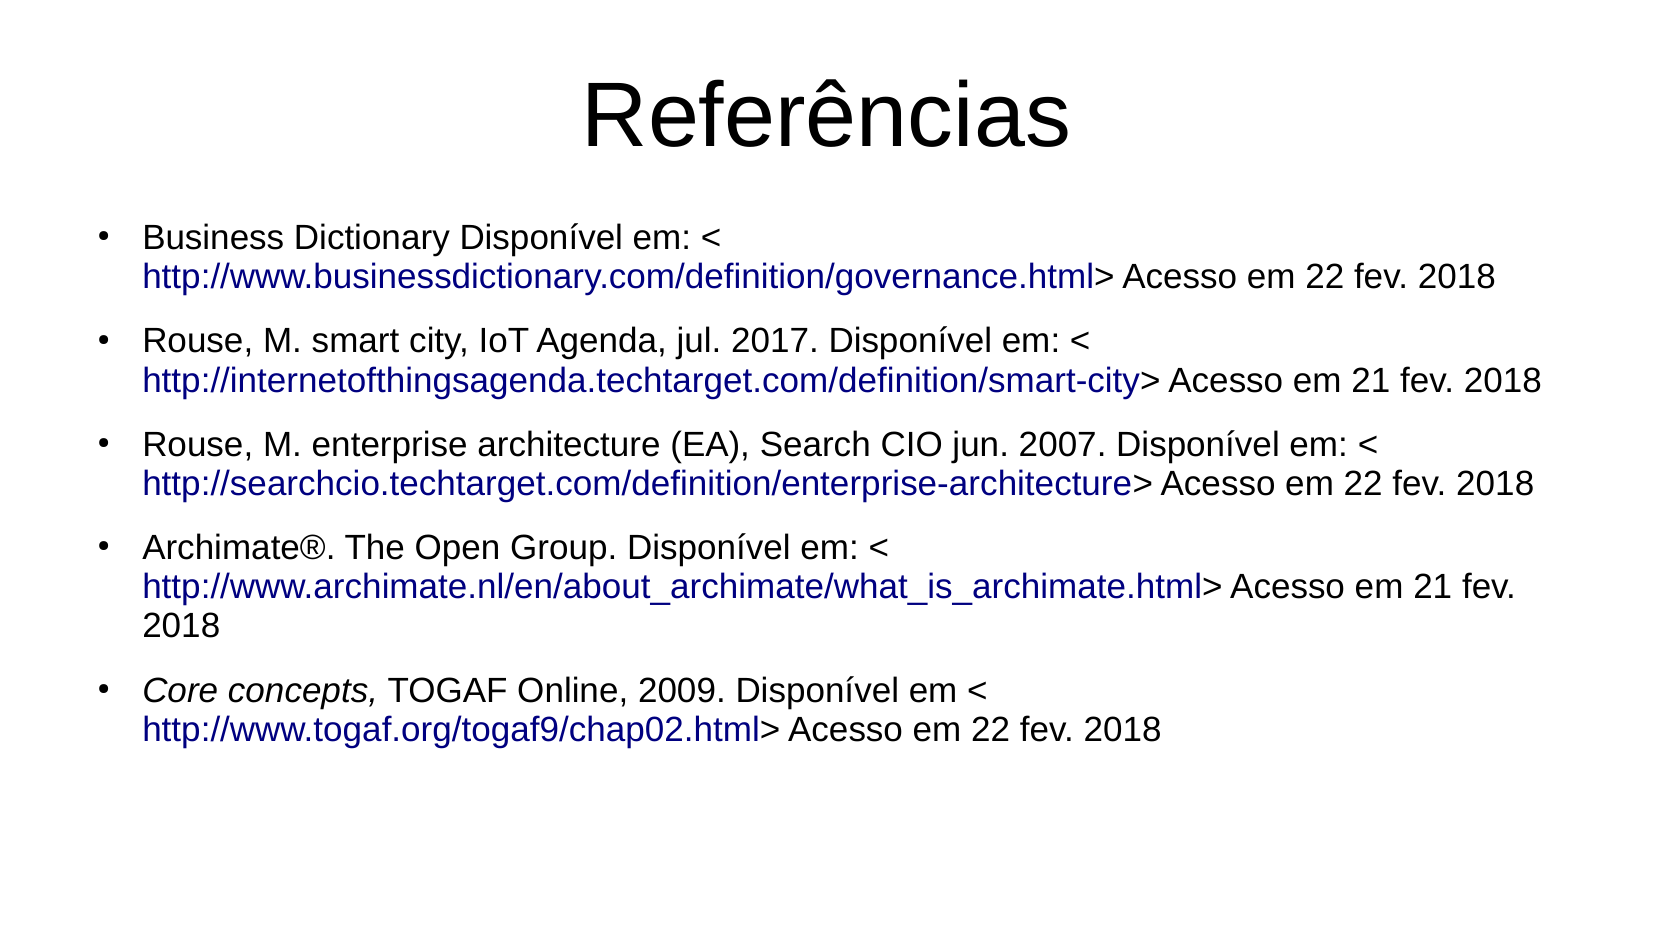

# Referências
Business Dictionary Disponível em: <http://www.businessdictionary.com/definition/governance.html> Acesso em 22 fev. 2018
Rouse, M. smart city, IoT Agenda, jul. 2017. Disponível em: <http://internetofthingsagenda.techtarget.com/definition/smart-city> Acesso em 21 fev. 2018
Rouse, M. enterprise architecture (EA), Search CIO jun. 2007. Disponível em: <http://searchcio.techtarget.com/definition/enterprise-architecture> Acesso em 22 fev. 2018
Archimate®. The Open Group. Disponível em: <http://www.archimate.nl/en/about_archimate/what_is_archimate.html> Acesso em 21 fev. 2018
Core concepts, TOGAF Online, 2009. Disponível em <http://www.togaf.org/togaf9/chap02.html> Acesso em 22 fev. 2018